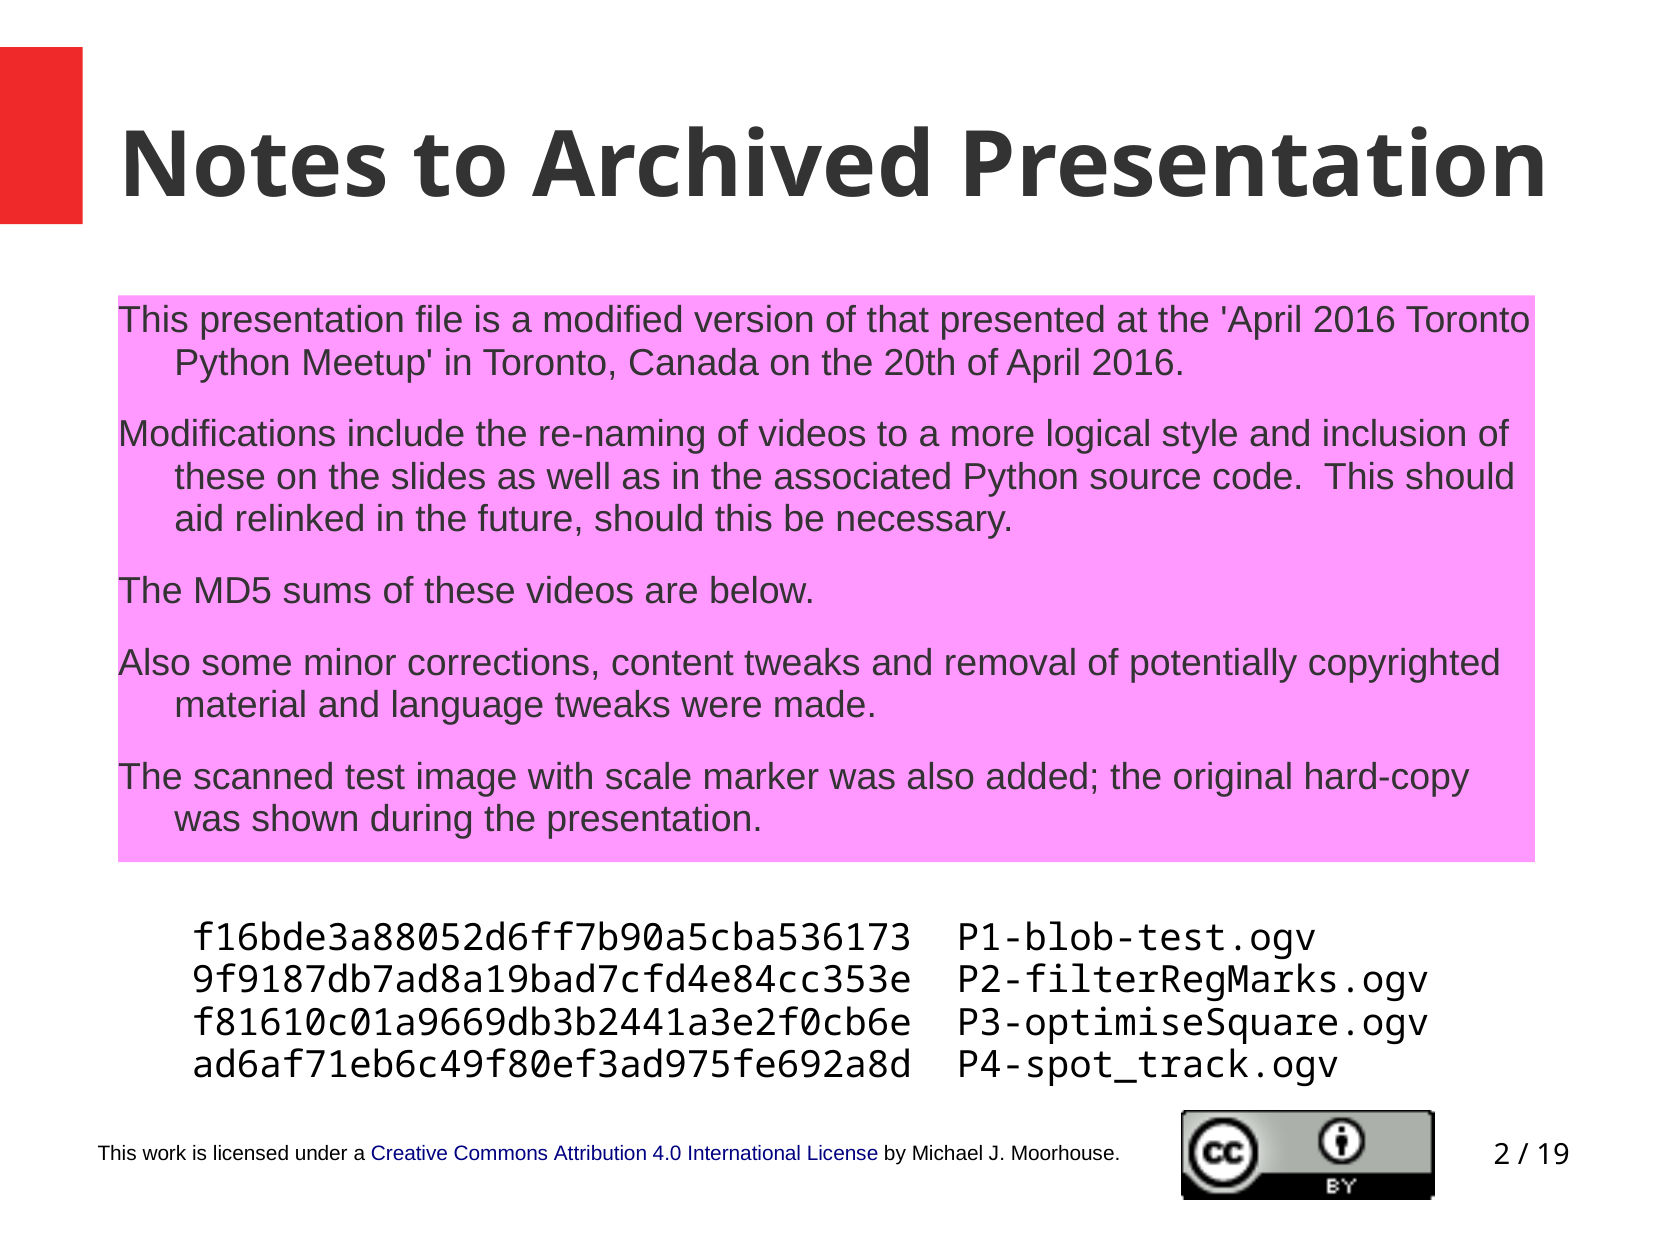

# Notes to Archived Presentation
This presentation file is a modified version of that presented at the 'April 2016 Toronto Python Meetup' in Toronto, Canada on the 20th of April 2016.
Modifications include the re-naming of videos to a more logical style and inclusion of these on the slides as well as in the associated Python source code. This should aid relinked in the future, should this be necessary.
The MD5 sums of these videos are below.
Also some minor corrections, content tweaks and removal of potentially copyrighted material and language tweaks were made.
The scanned test image with scale marker was also added; the original hard-copy was shown during the presentation.
f16bde3a88052d6ff7b90a5cba536173 P1-blob-test.ogv
9f9187db7ad8a19bad7cfd4e84cc353e P2-filterRegMarks.ogv
f81610c01a9669db3b2441a3e2f0cb6e P3-optimiseSquare.ogv
ad6af71eb6c49f80ef3ad975fe692a8d P4-spot_track.ogv
2
This work is licensed under a Creative Commons Attribution 4.0 International License by Michael J. Moorhouse.